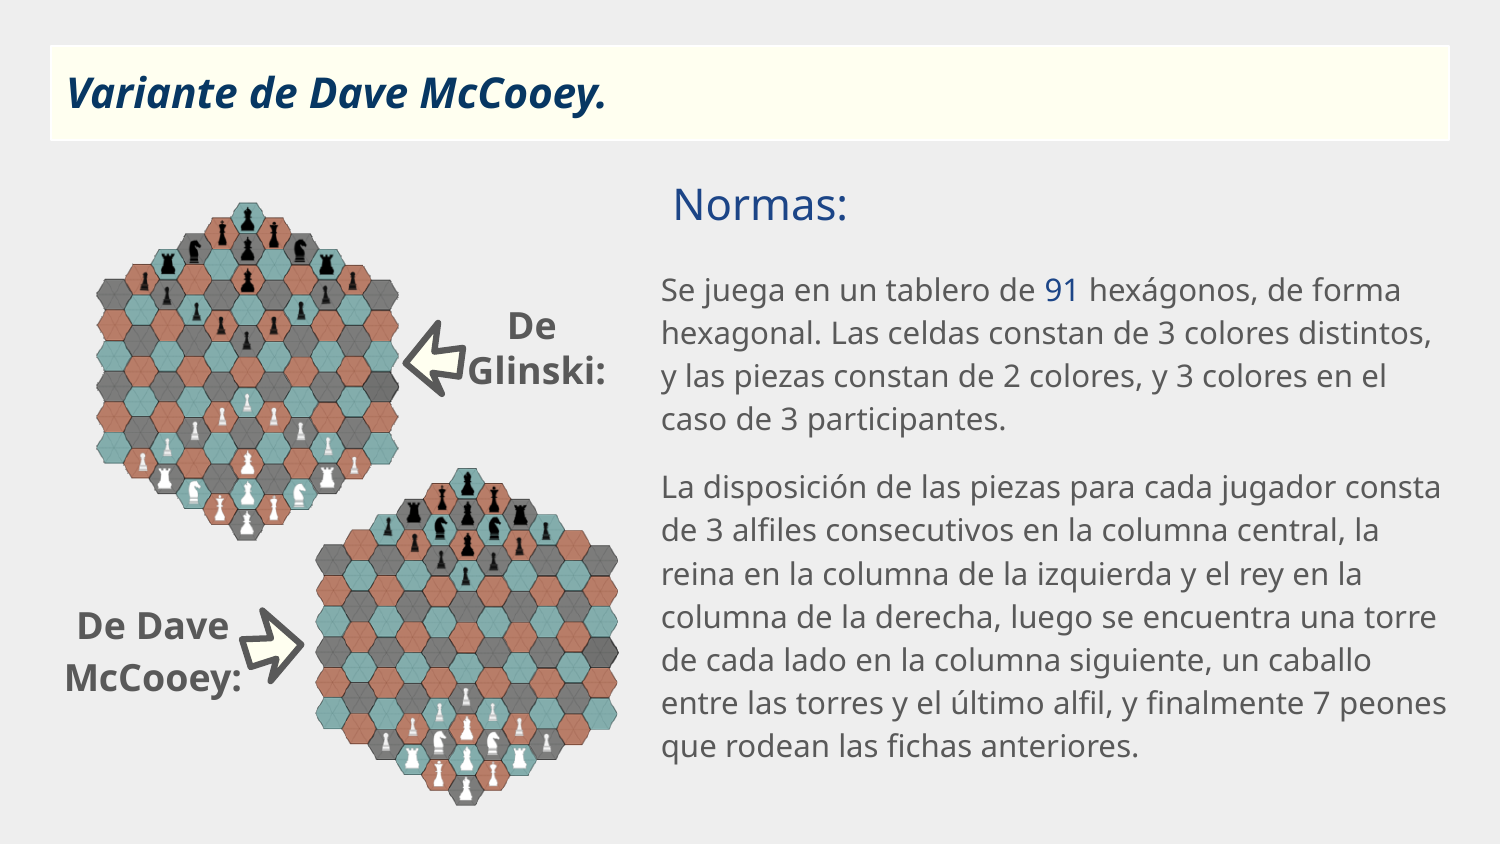

# Variante de Dave McCooey.
Normas:
Se juega en un tablero de 91 hexágonos, de forma hexagonal. Las celdas constan de 3 colores distintos, y las piezas constan de 2 colores, y 3 colores en el caso de 3 participantes.
La disposición de las piezas para cada jugador consta de 3 alfiles consecutivos en la columna central, la reina en la columna de la izquierda y el rey en la columna de la derecha, luego se encuentra una torre de cada lado en la columna siguiente, un caballo entre las torres y el último alfil, y finalmente 7 peones que rodean las fichas anteriores.
De
Glinski:
De Dave McCooey: